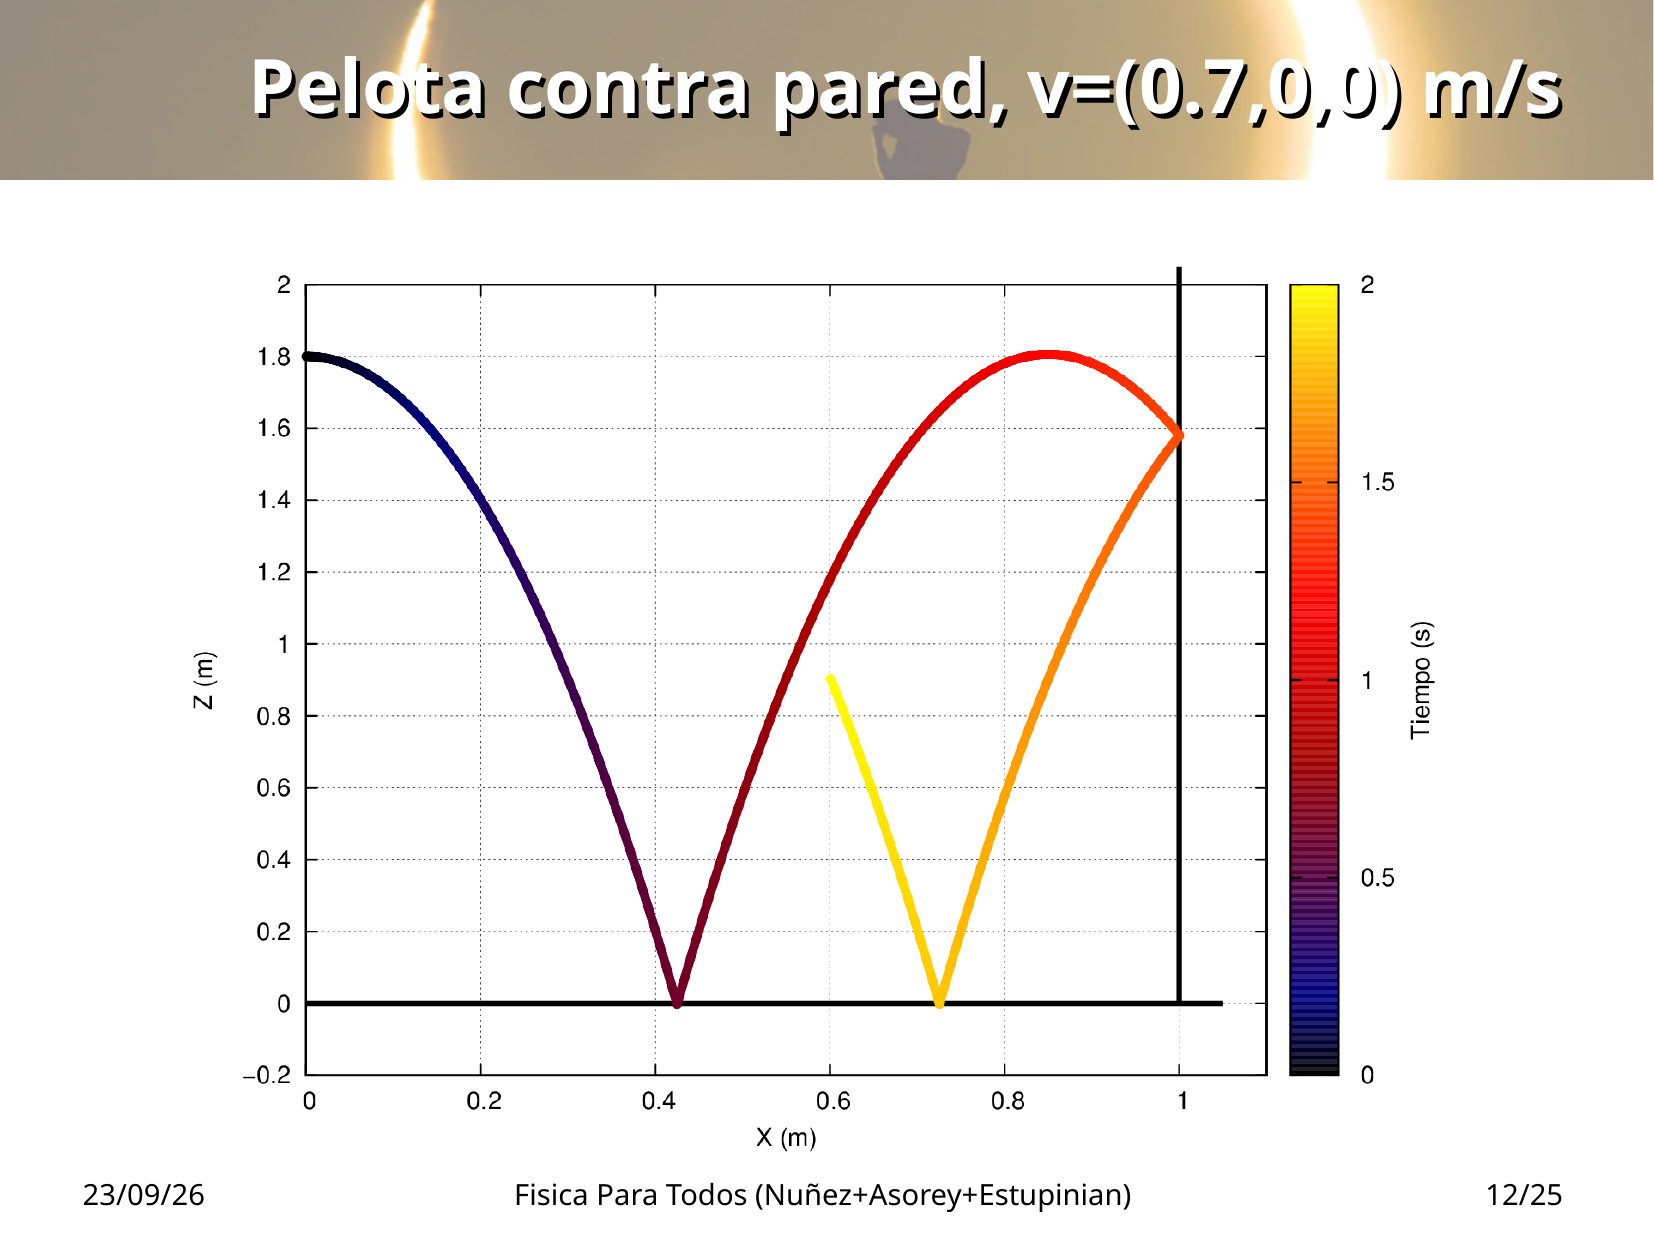

# Pelota contra pared, v=(0.7,0,0) m/s
Fisica Para Todos (Nuñez+Asorey+Estupinian)
12